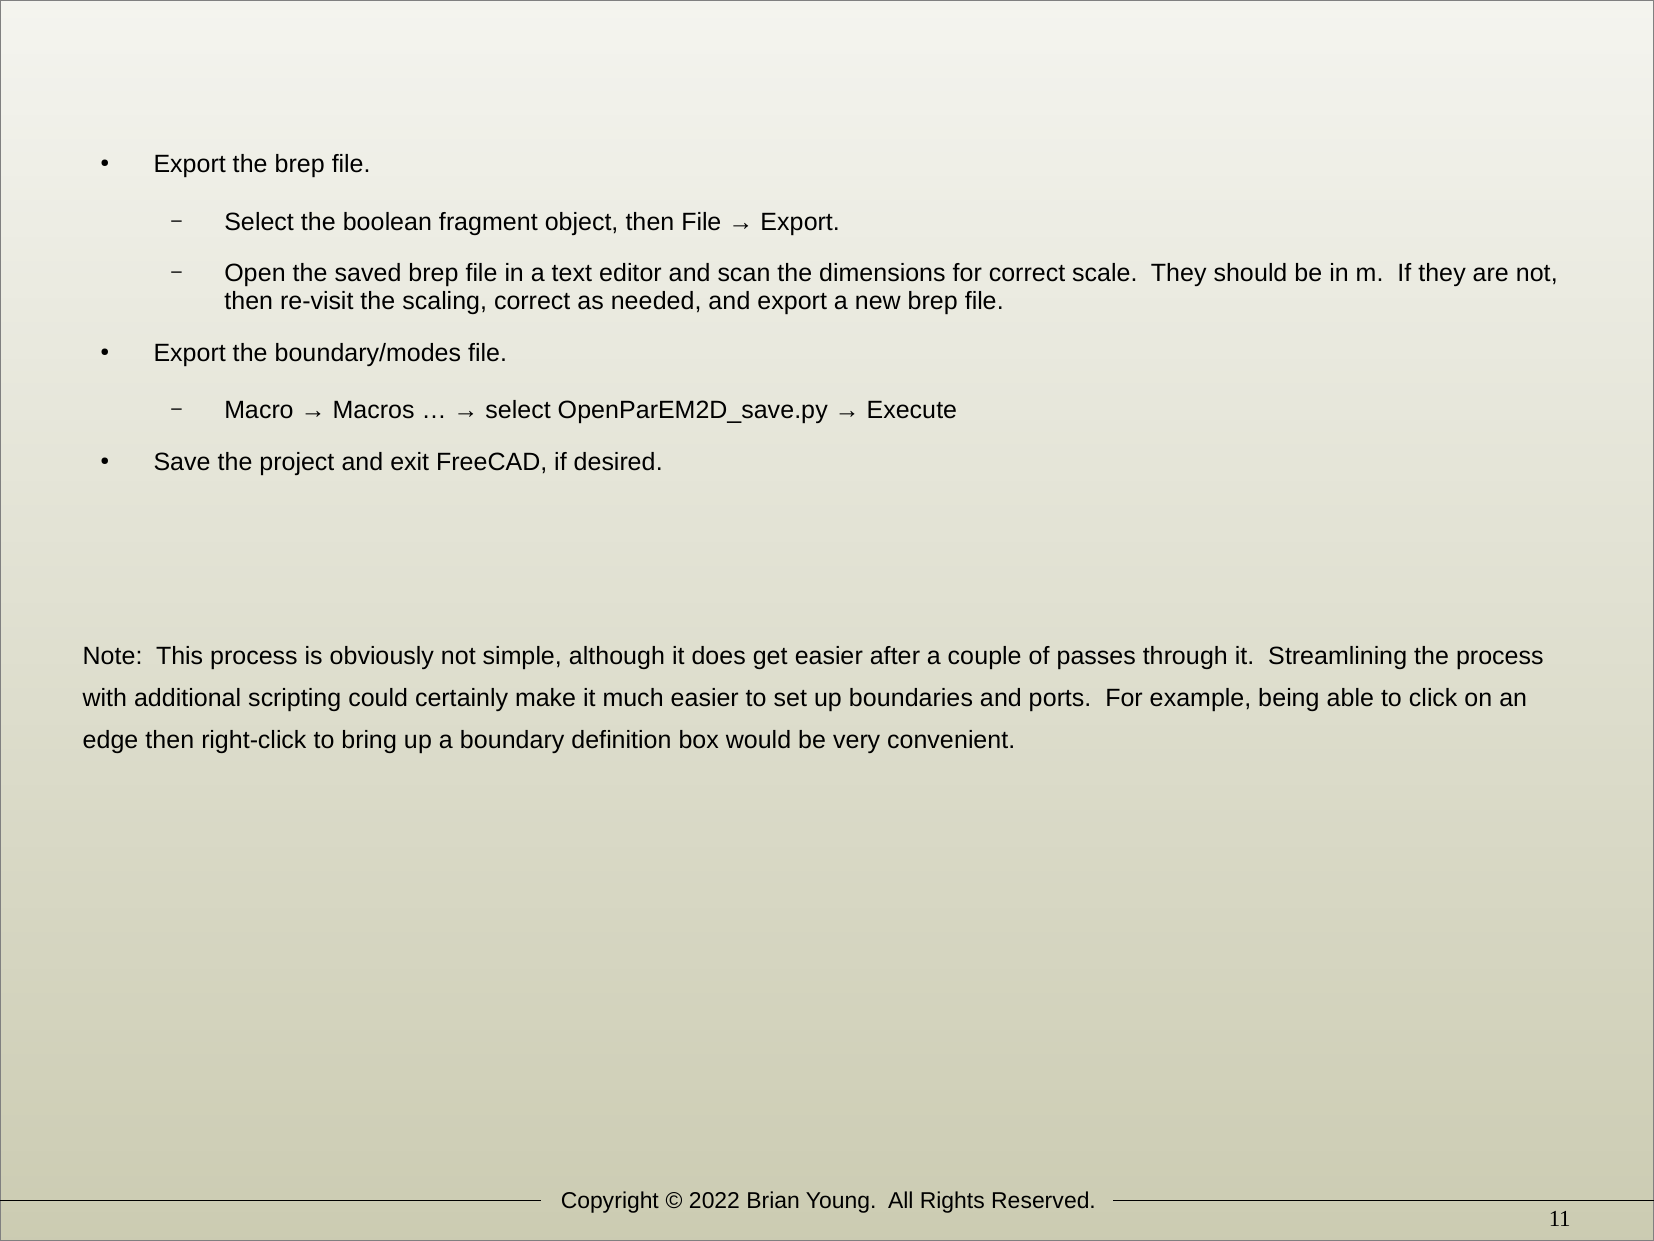

# Export the brep file.
Select the boolean fragment object, then File → Export.
Open the saved brep file in a text editor and scan the dimensions for correct scale. They should be in m. If they are not, then re-visit the scaling, correct as needed, and export a new brep file.
Export the boundary/modes file.
Macro → Macros … → select OpenParEM2D_save.py → Execute
Save the project and exit FreeCAD, if desired.
Note: This process is obviously not simple, although it does get easier after a couple of passes through it. Streamlining the process with additional scripting could certainly make it much easier to set up boundaries and ports. For example, being able to click on an edge then right-click to bring up a boundary definition box would be very convenient.
11